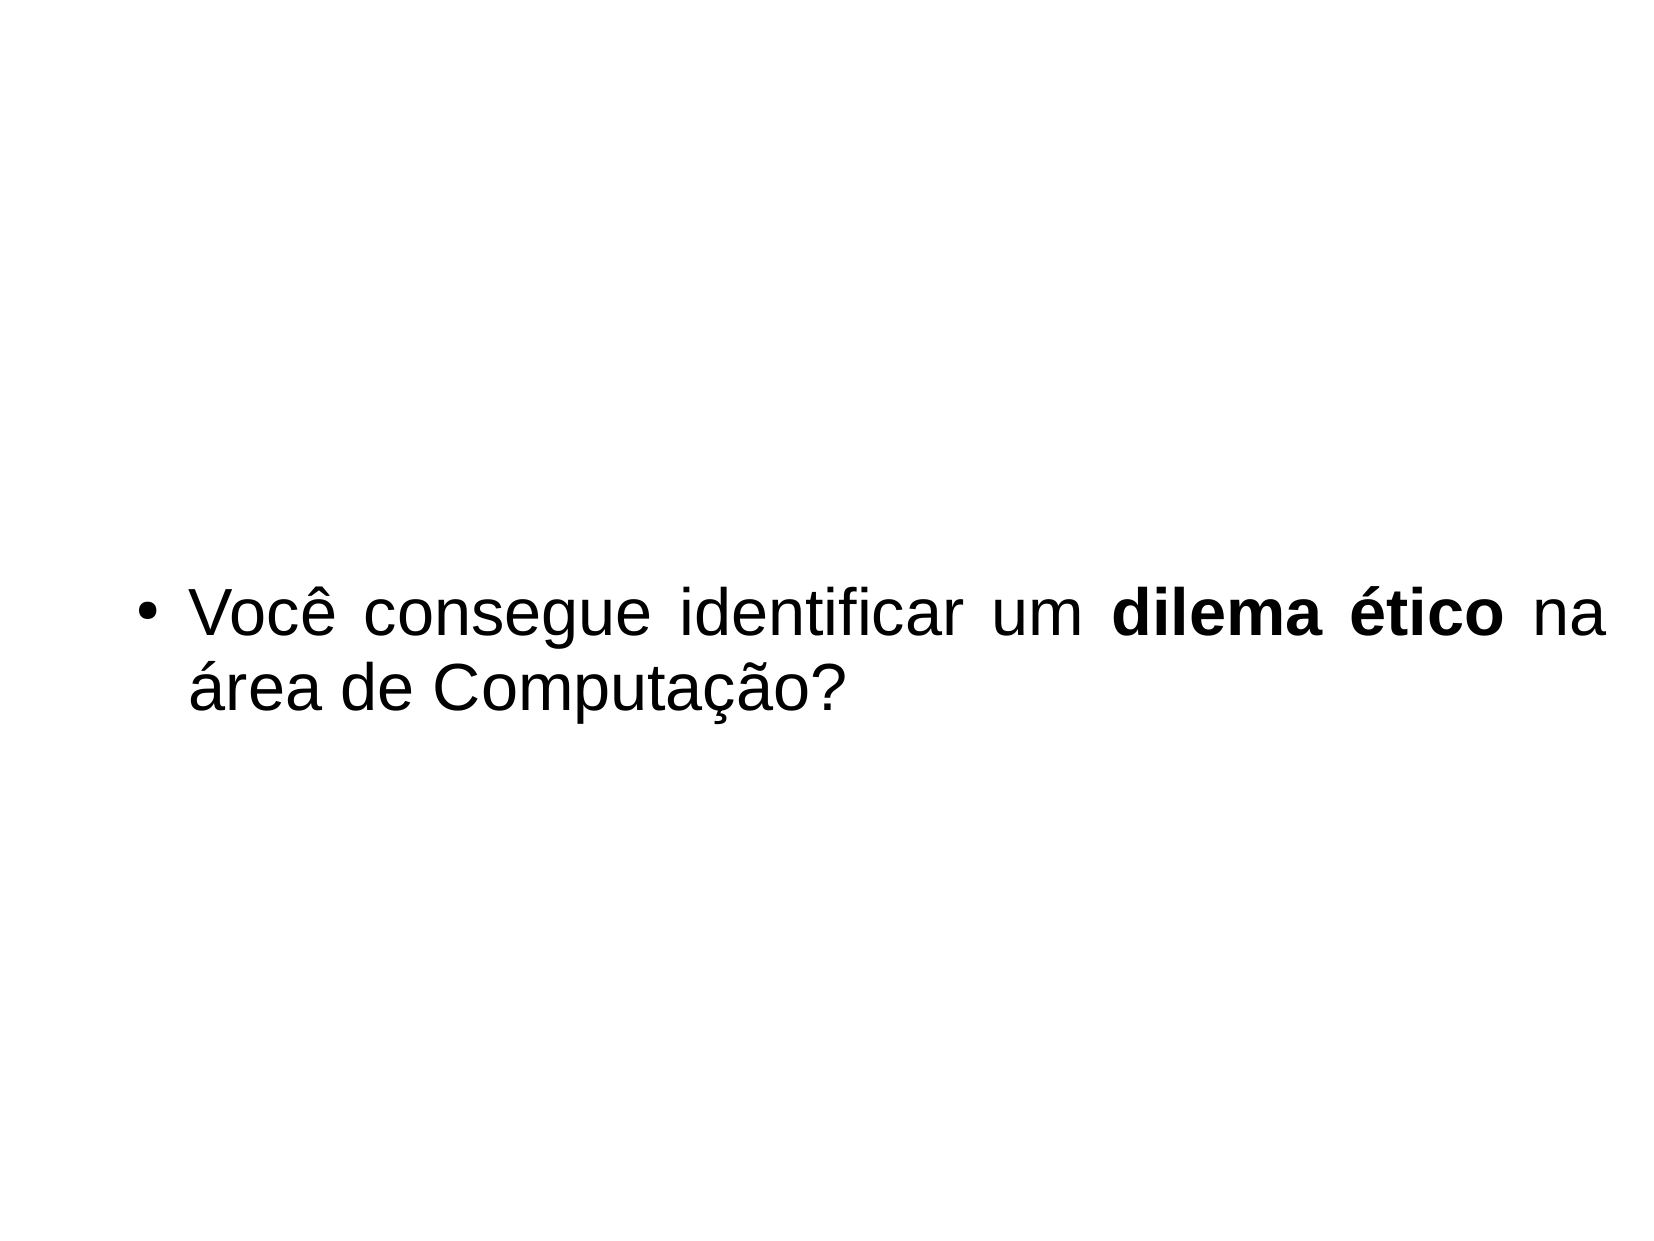

#
Você consegue identificar um dilema ético na área de Computação?